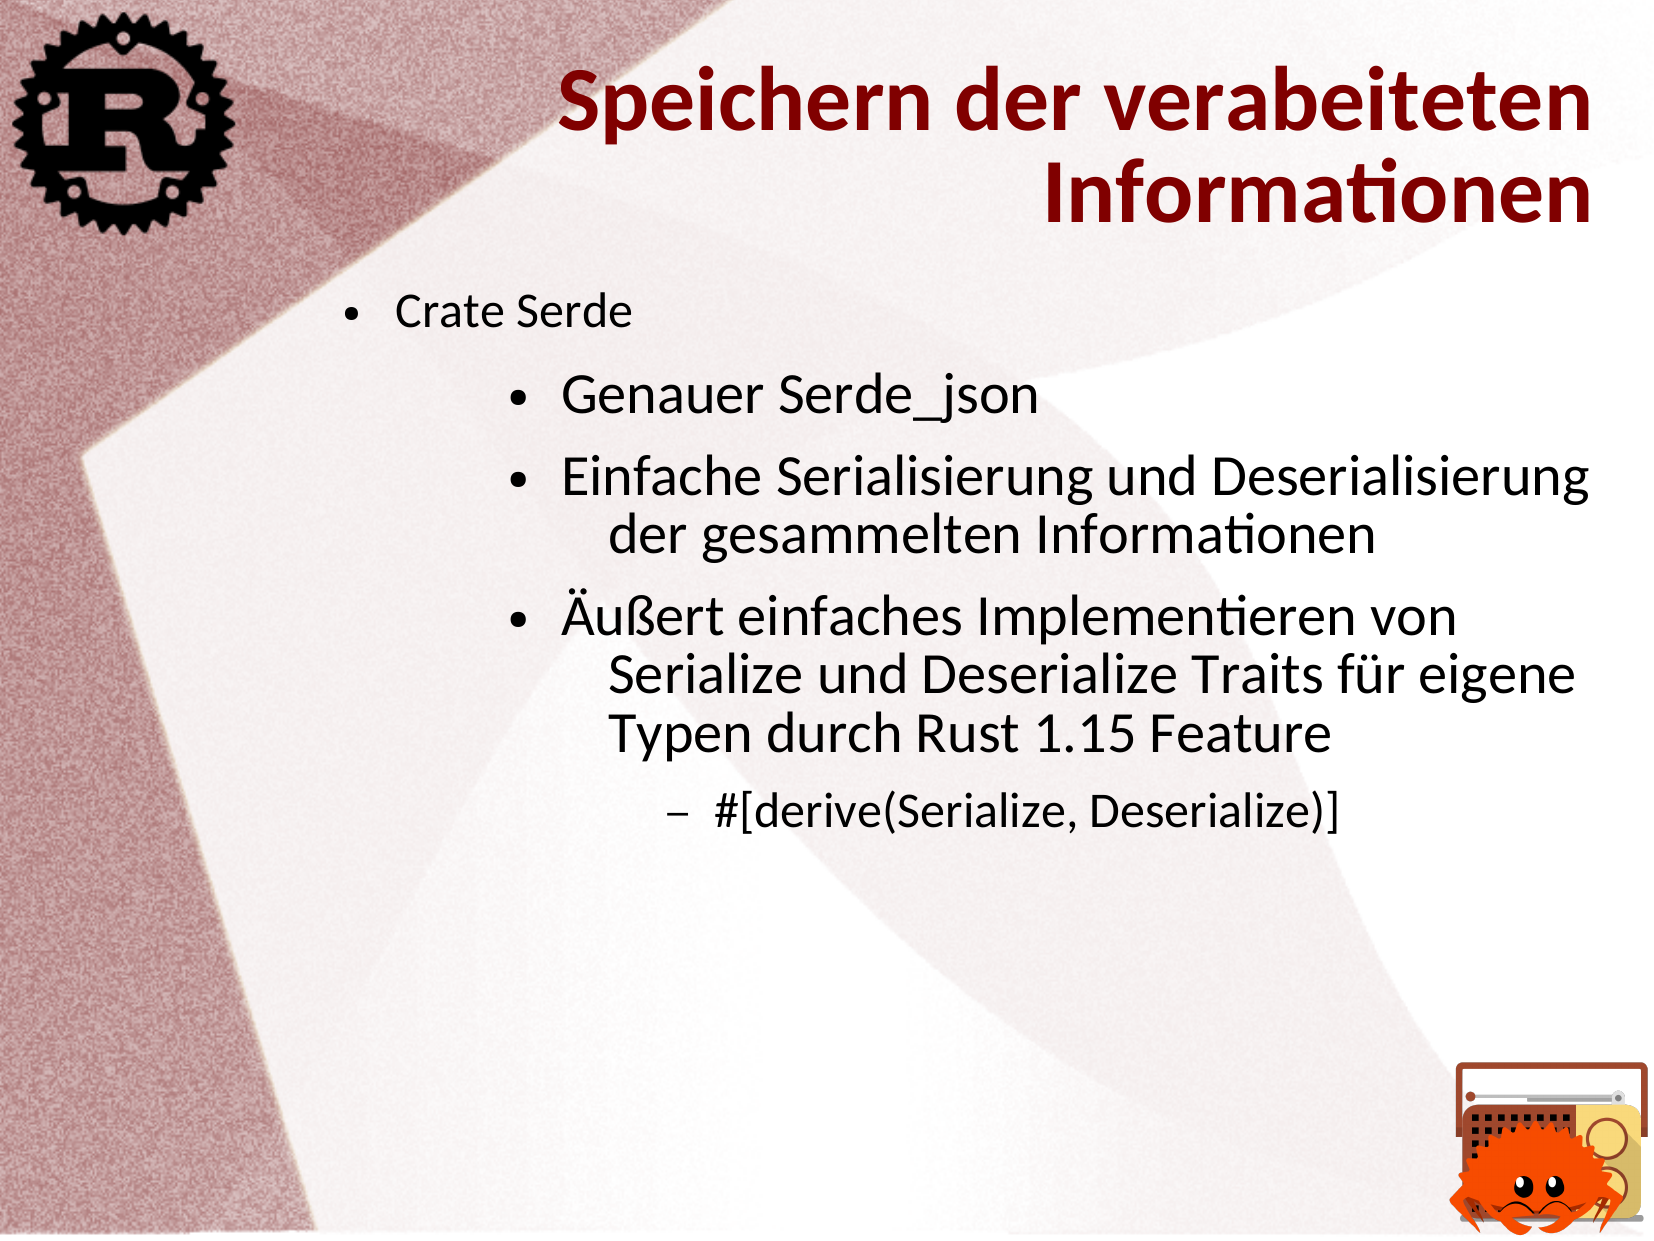

# Speichern der verabeiteten Informationen
Crate Serde
Genauer Serde_json
Einfache Serialisierung und Deserialisierung der gesammelten Informationen
Äußert einfaches Implementieren von Serialize und Deserialize Traits für eigene Typen durch Rust 1.15 Feature
#[derive(Serialize, Deserialize)]